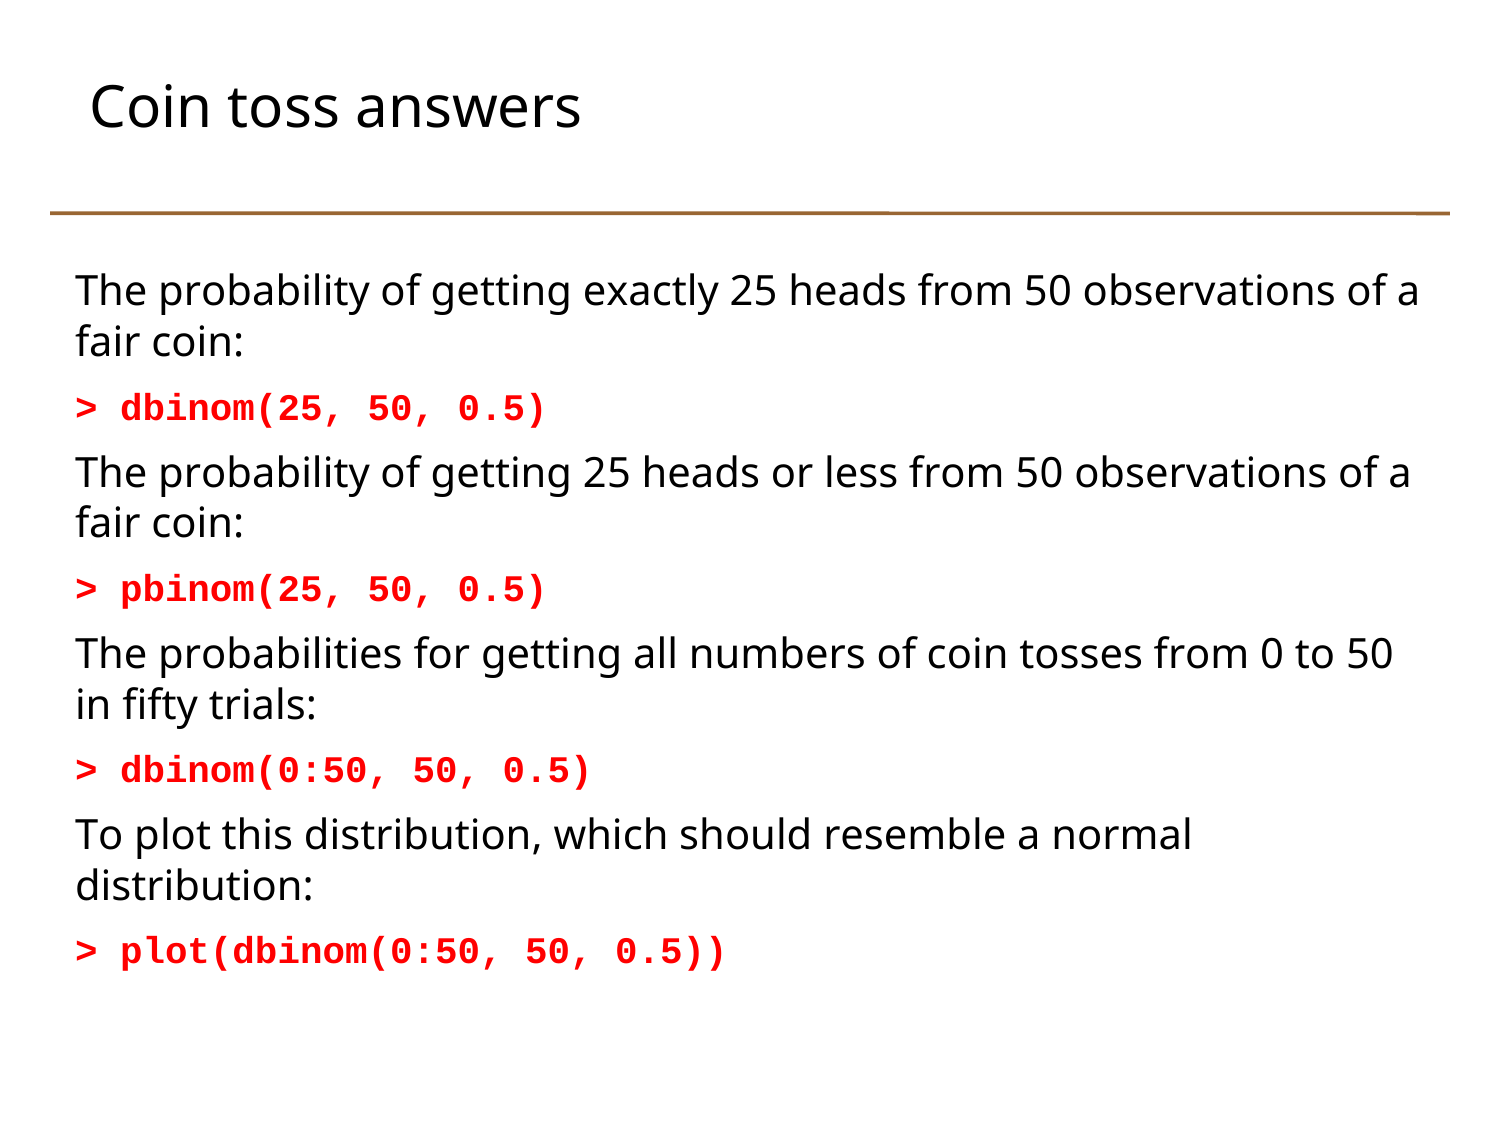

Coin toss answers
The probability of getting exactly 25 heads from 50 observations of a fair coin:
> dbinom(25, 50, 0.5)
The probability of getting 25 heads or less from 50 observations of a fair coin:
> pbinom(25, 50, 0.5)
The probabilities for getting all numbers of coin tosses from 0 to 50 in fifty trials:
> dbinom(0:50, 50, 0.5)
To plot this distribution, which should resemble a normal distribution:
> plot(dbinom(0:50, 50, 0.5))